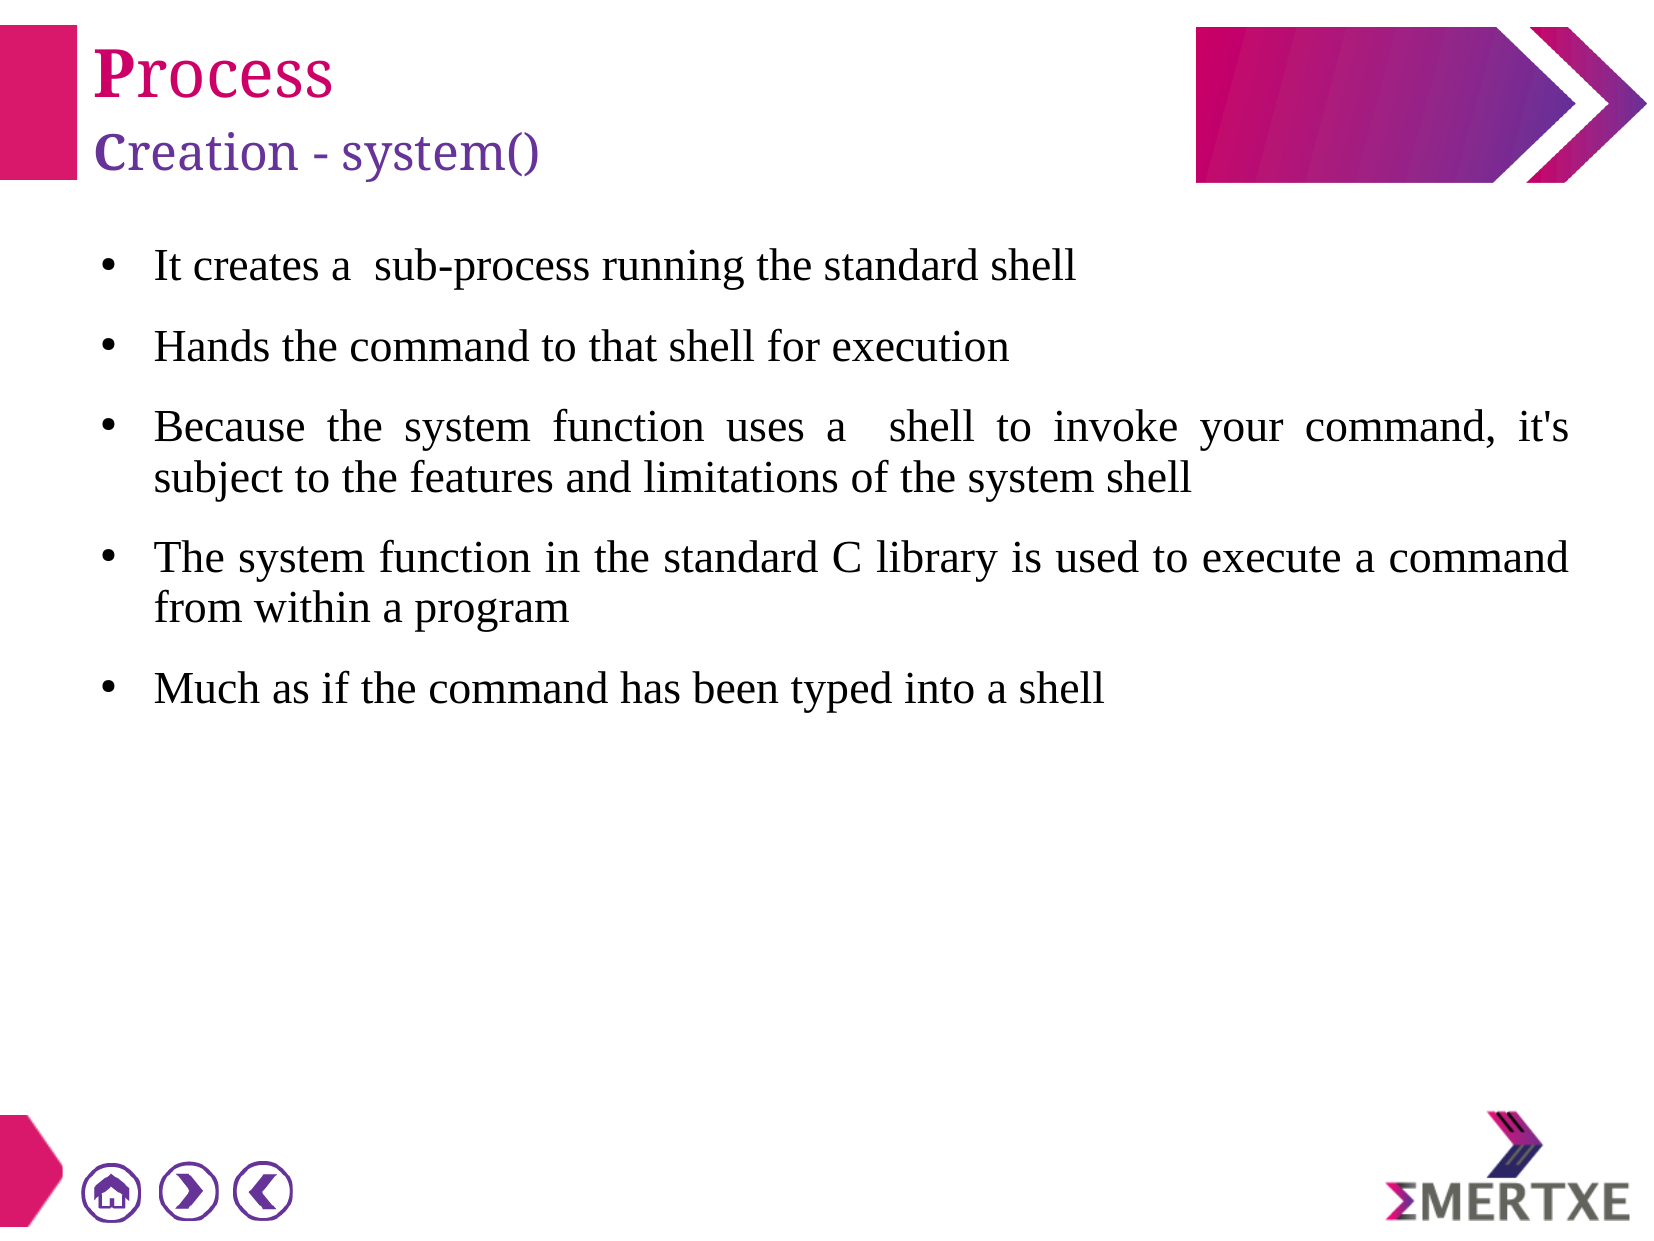

# Process Creation - system()
It creates a sub-process running the standard shell
Hands the command to that shell for execution
Because the system function uses a shell to invoke your command, it's subject to the features and limitations of the system shell
The system function in the standard C library is used to execute a command from within a program
Much as if the command has been typed into a shell